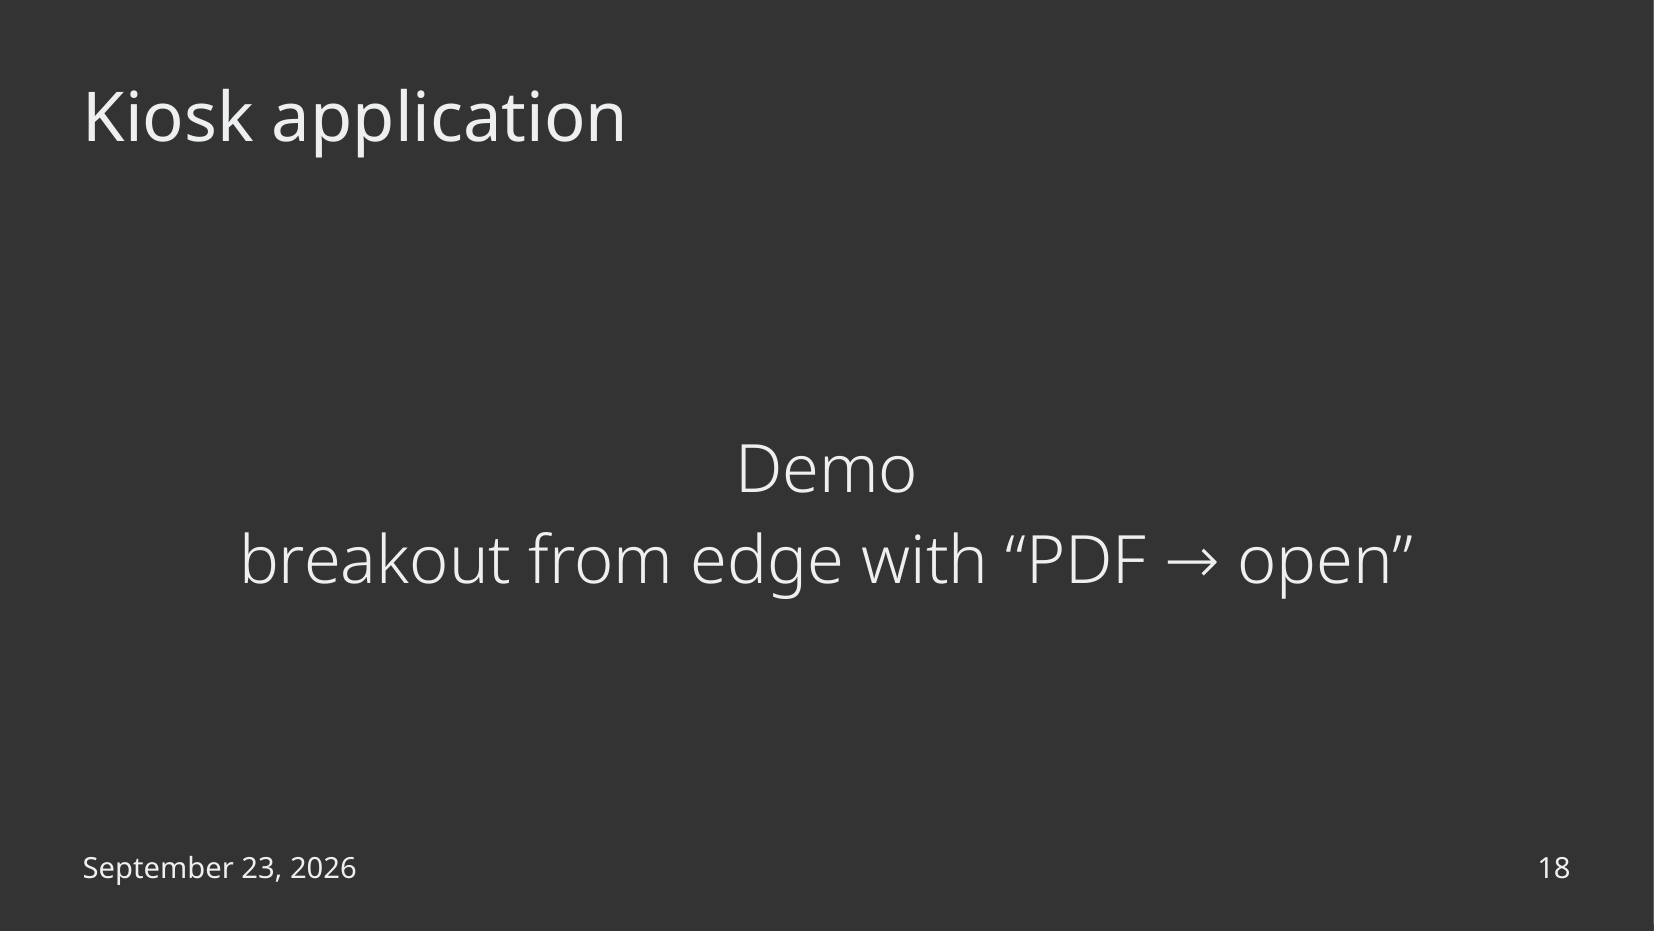

# Kiosk application
Demo
breakout from edge with “PDF → open”
18